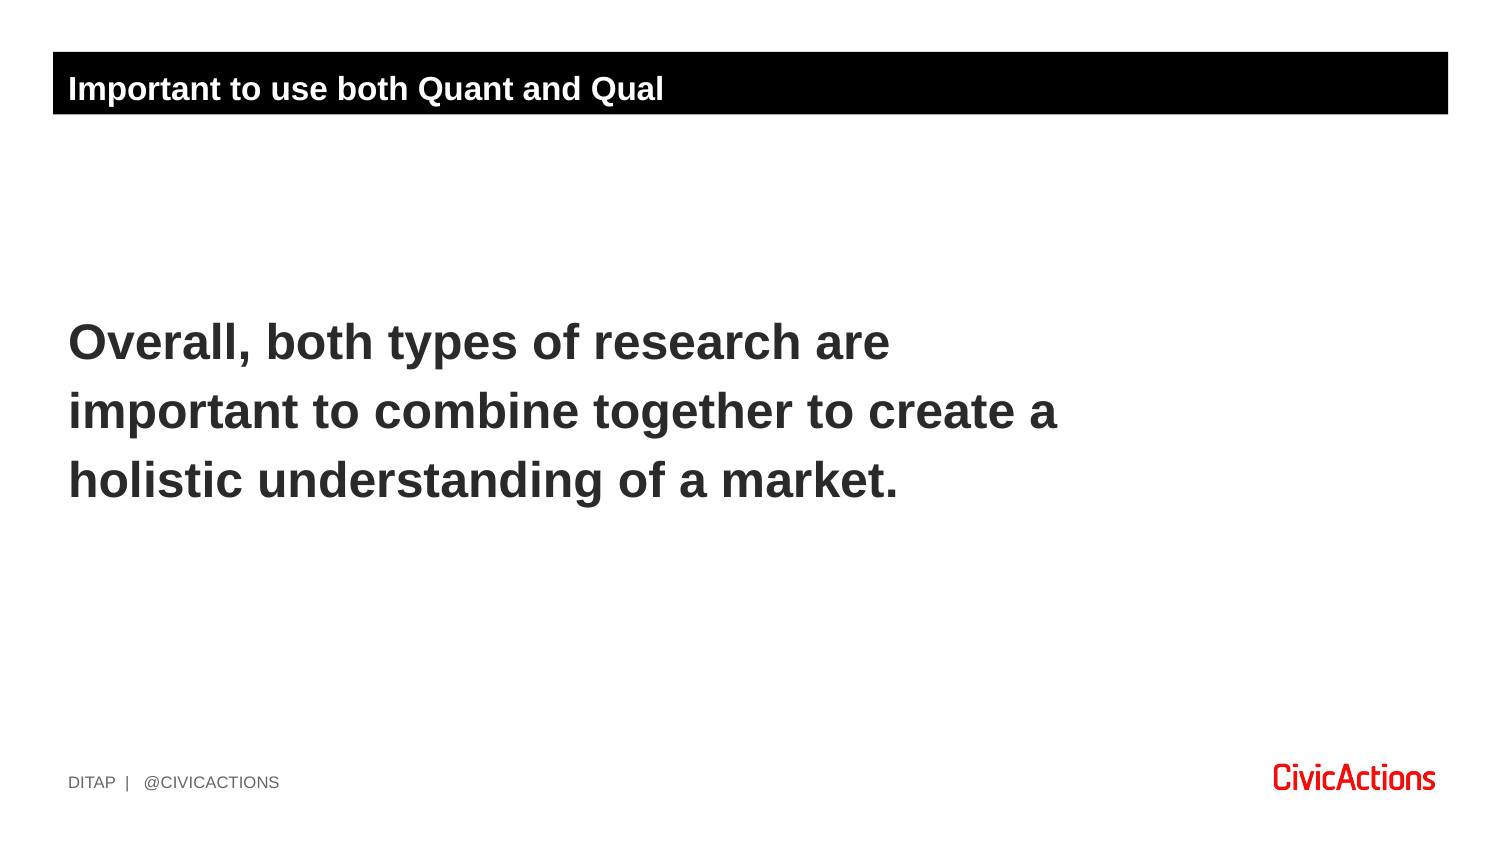

# Important to use both Quant and Qual
Overall, both types of research are important to combine together to create a holistic understanding of a market.